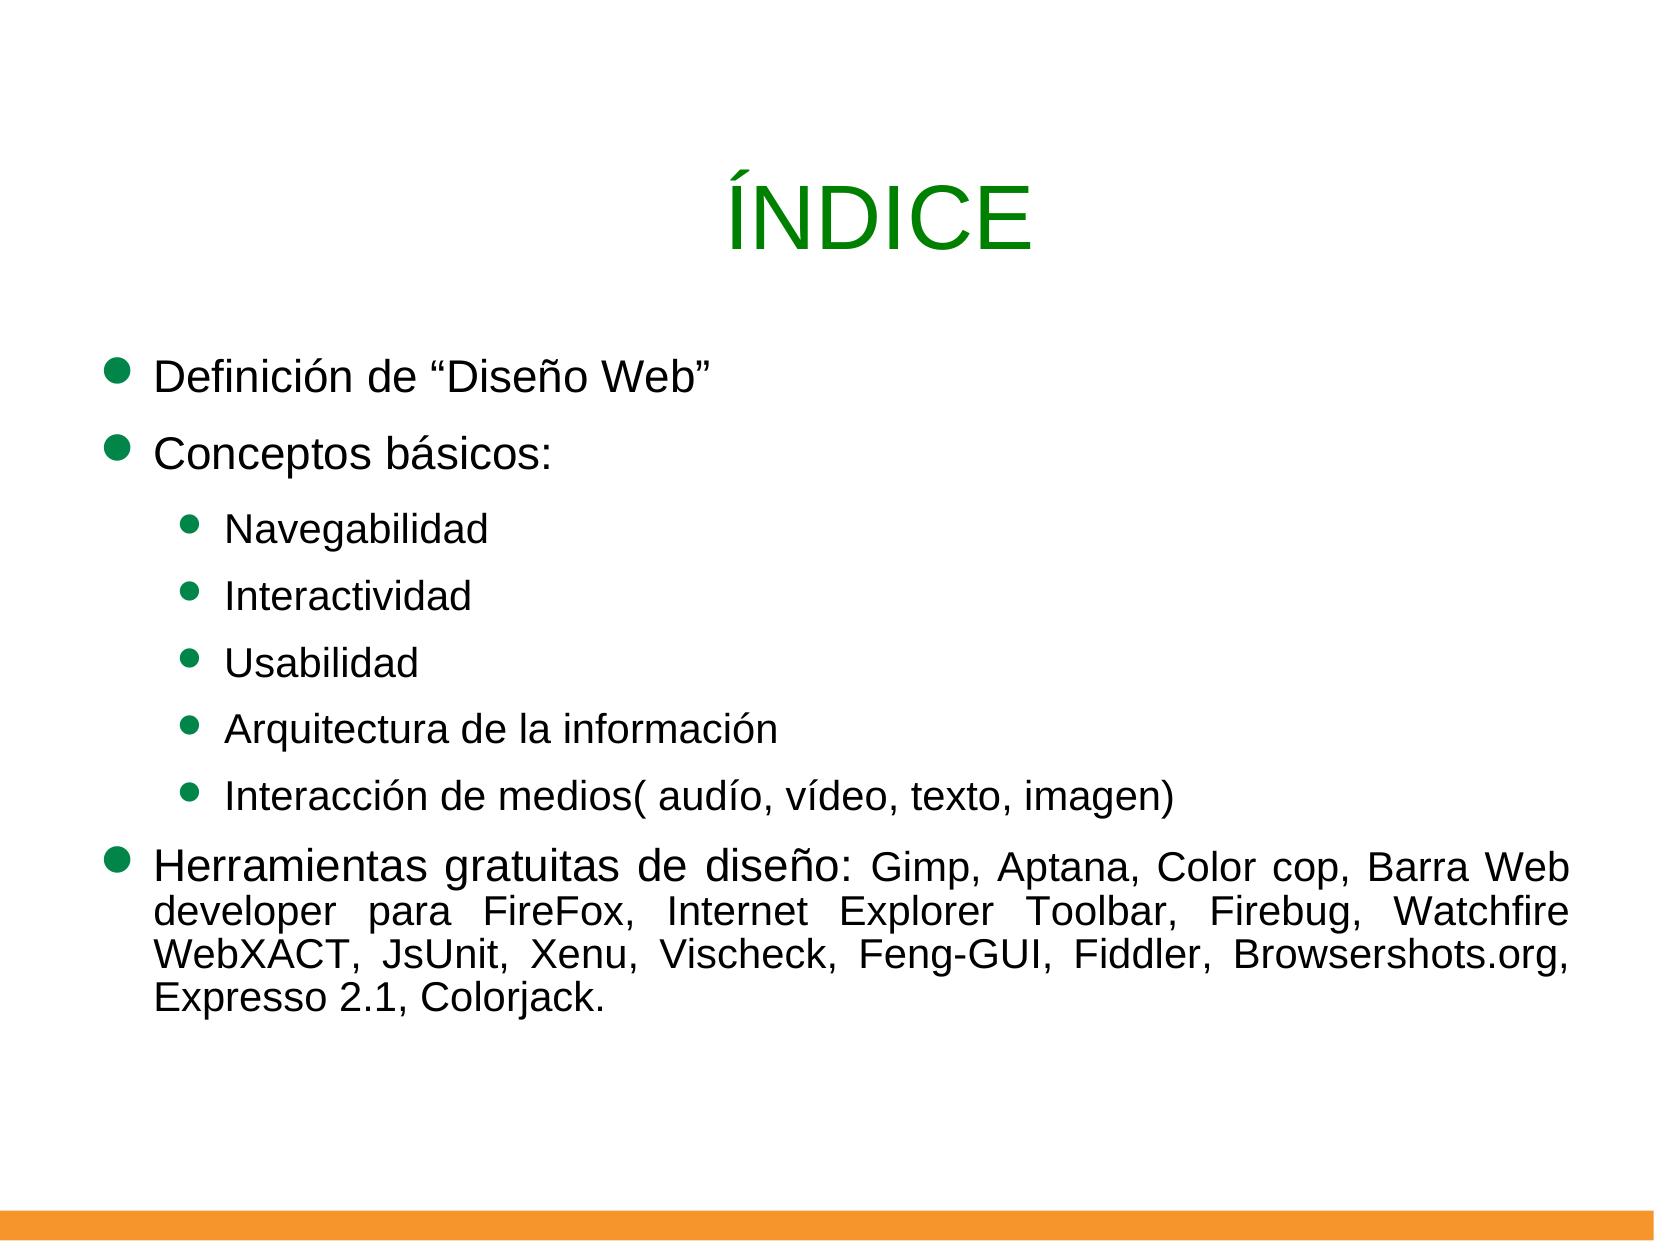

# ÍNDICE
Definición de “Diseño Web”
Conceptos básicos:
Navegabilidad
Interactividad
Usabilidad
Arquitectura de la información
Interacción de medios( audío, vídeo, texto, imagen)
Herramientas gratuitas de diseño: Gimp, Aptana, Color cop, Barra Web developer para FireFox, Internet Explorer Toolbar, Firebug, Watchfire WebXACT, JsUnit, Xenu, Vischeck, Feng-GUI, Fiddler, Browsershots.org, Expresso 2.1, Colorjack.